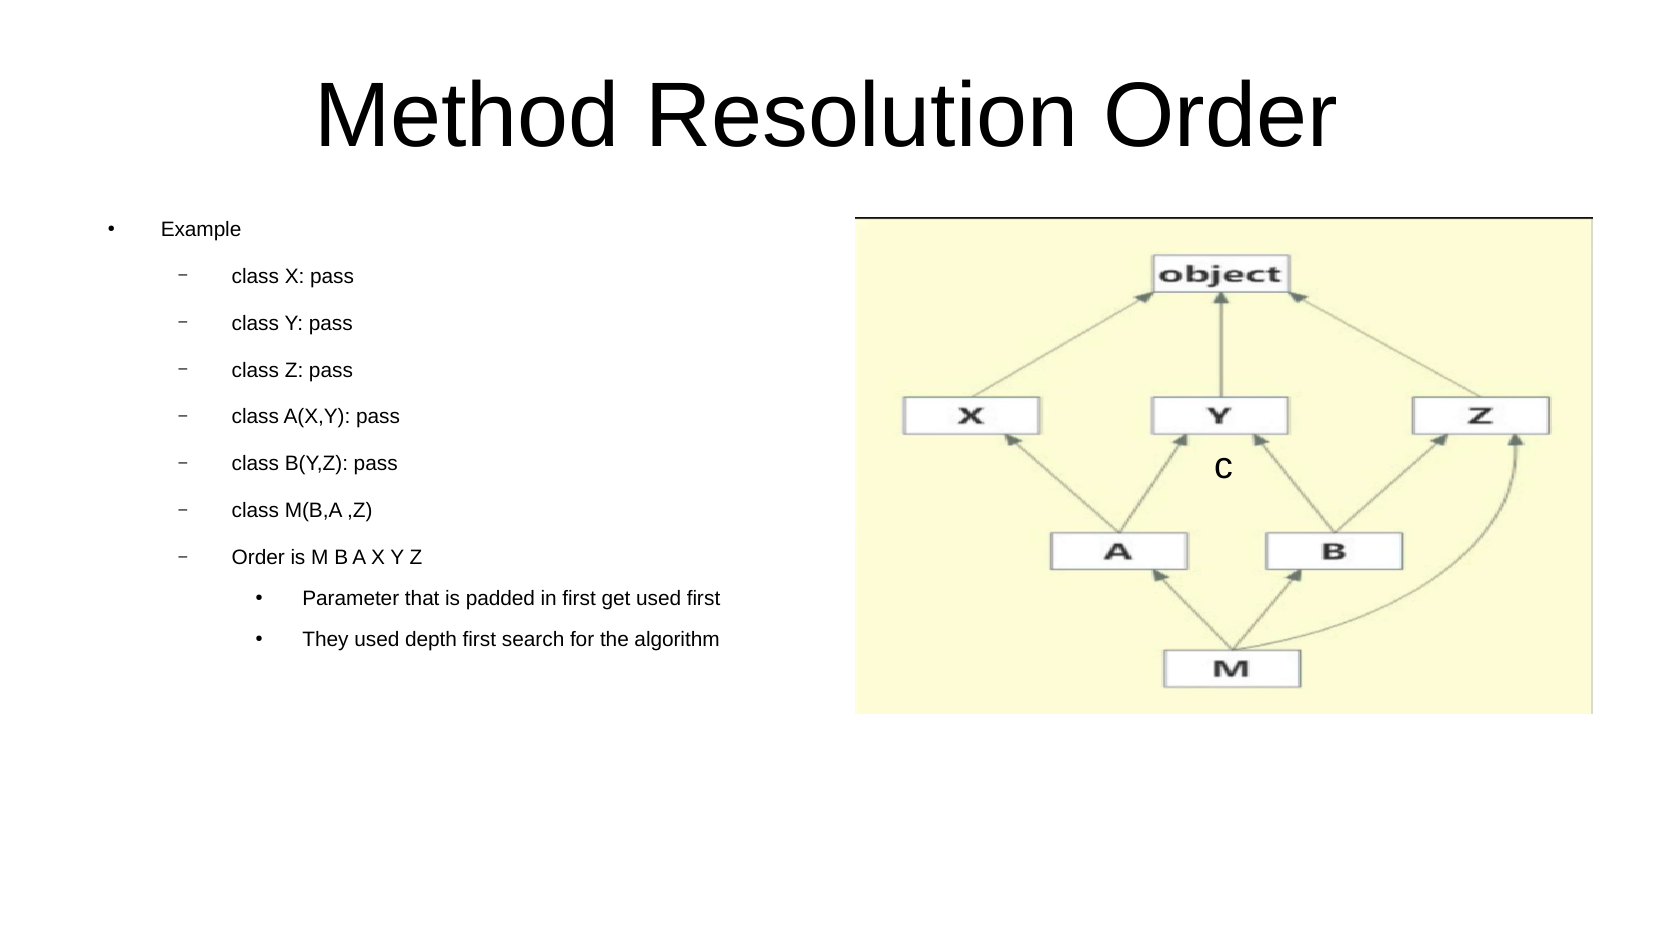

# Method Resolution Order
Example
class X: pass
class Y: pass
class Z: pass
class A(X,Y): pass
class B(Y,Z): pass
class M(B,A ,Z)
Order is M B A X Y Z
Parameter that is padded in first get used first
They used depth first search for the algorithm
c